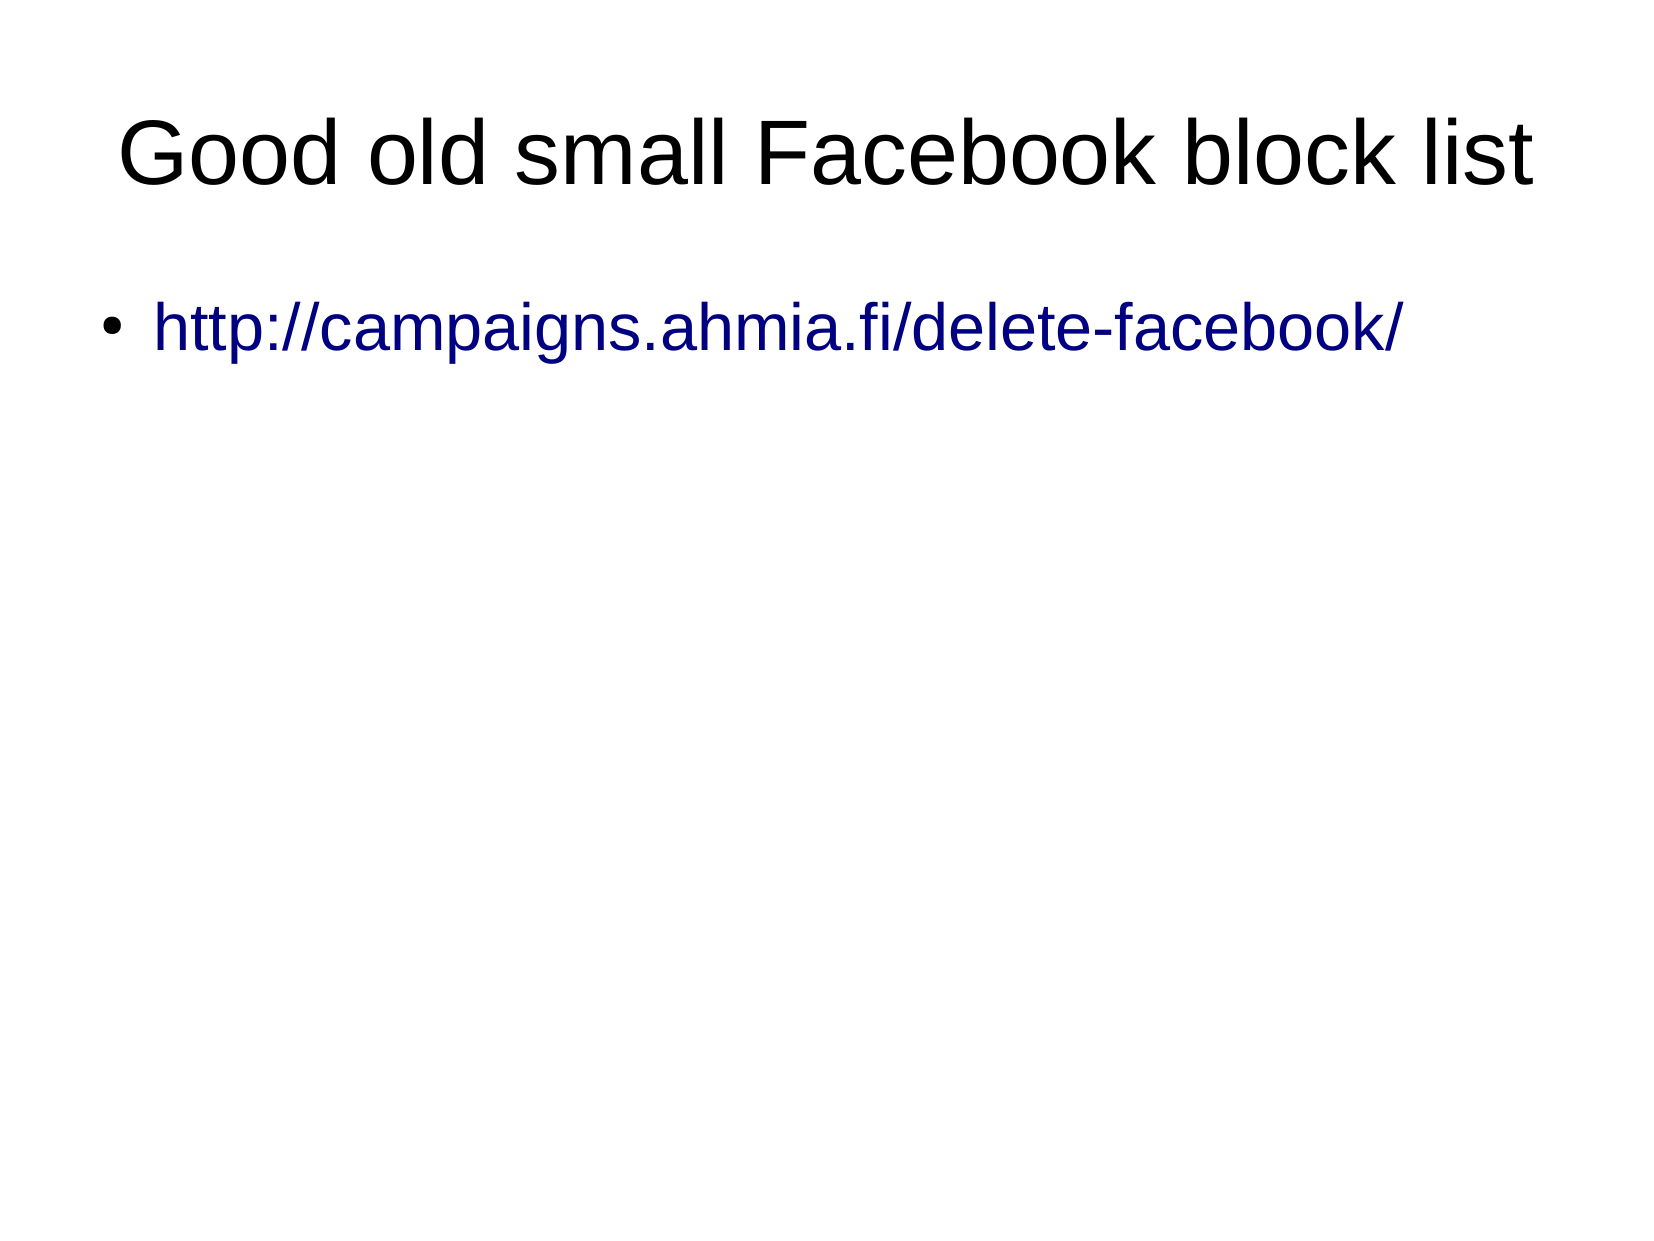

# Good old small Facebook block list
http://campaigns.ahmia.fi/delete-facebook/